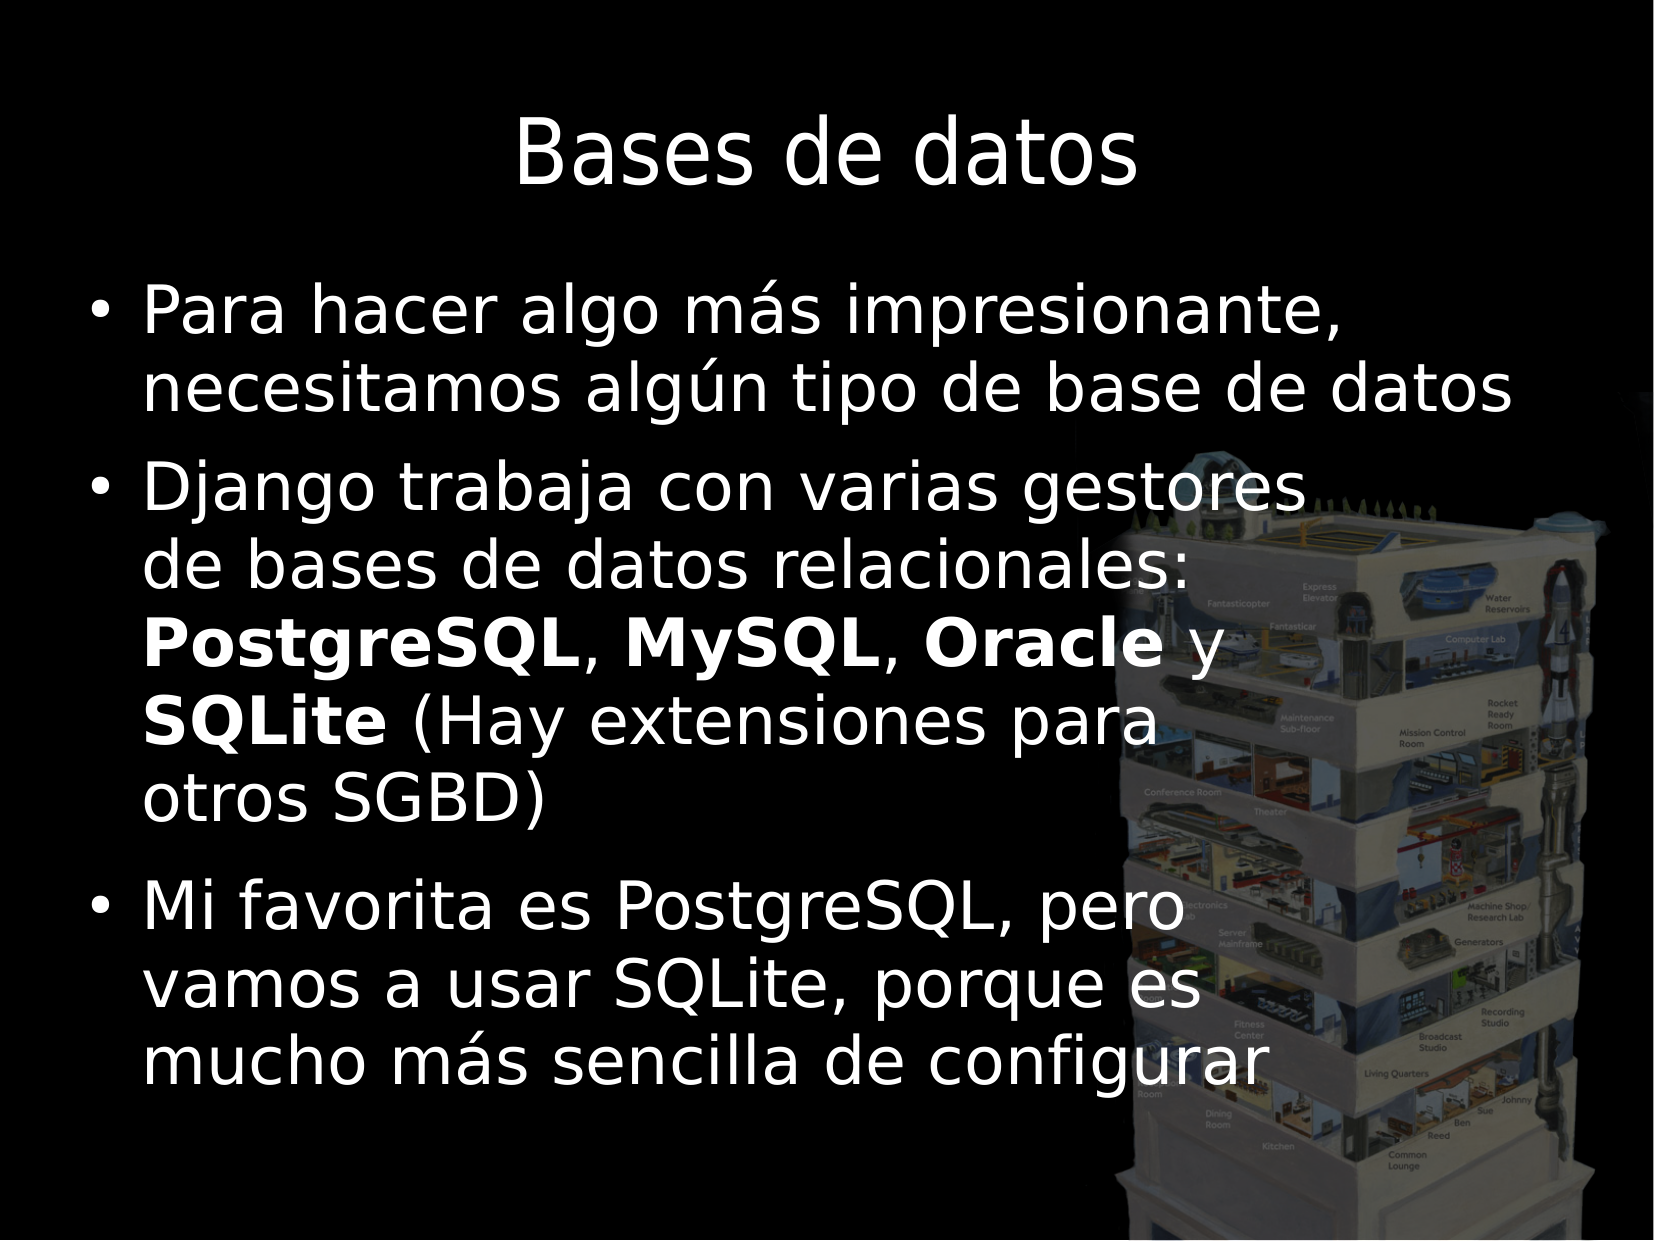

# Bases de datos
Para hacer algo más impresionante, necesitamos algún tipo de base de datos
Django trabaja con varias gestores de bases de datos relacionales: PostgreSQL, MySQL, Oracle y SQLite (Hay extensiones para otros SGBD)
Mi favorita es PostgreSQL, pero vamos a usar SQLite, porque es mucho más sencilla de configurar